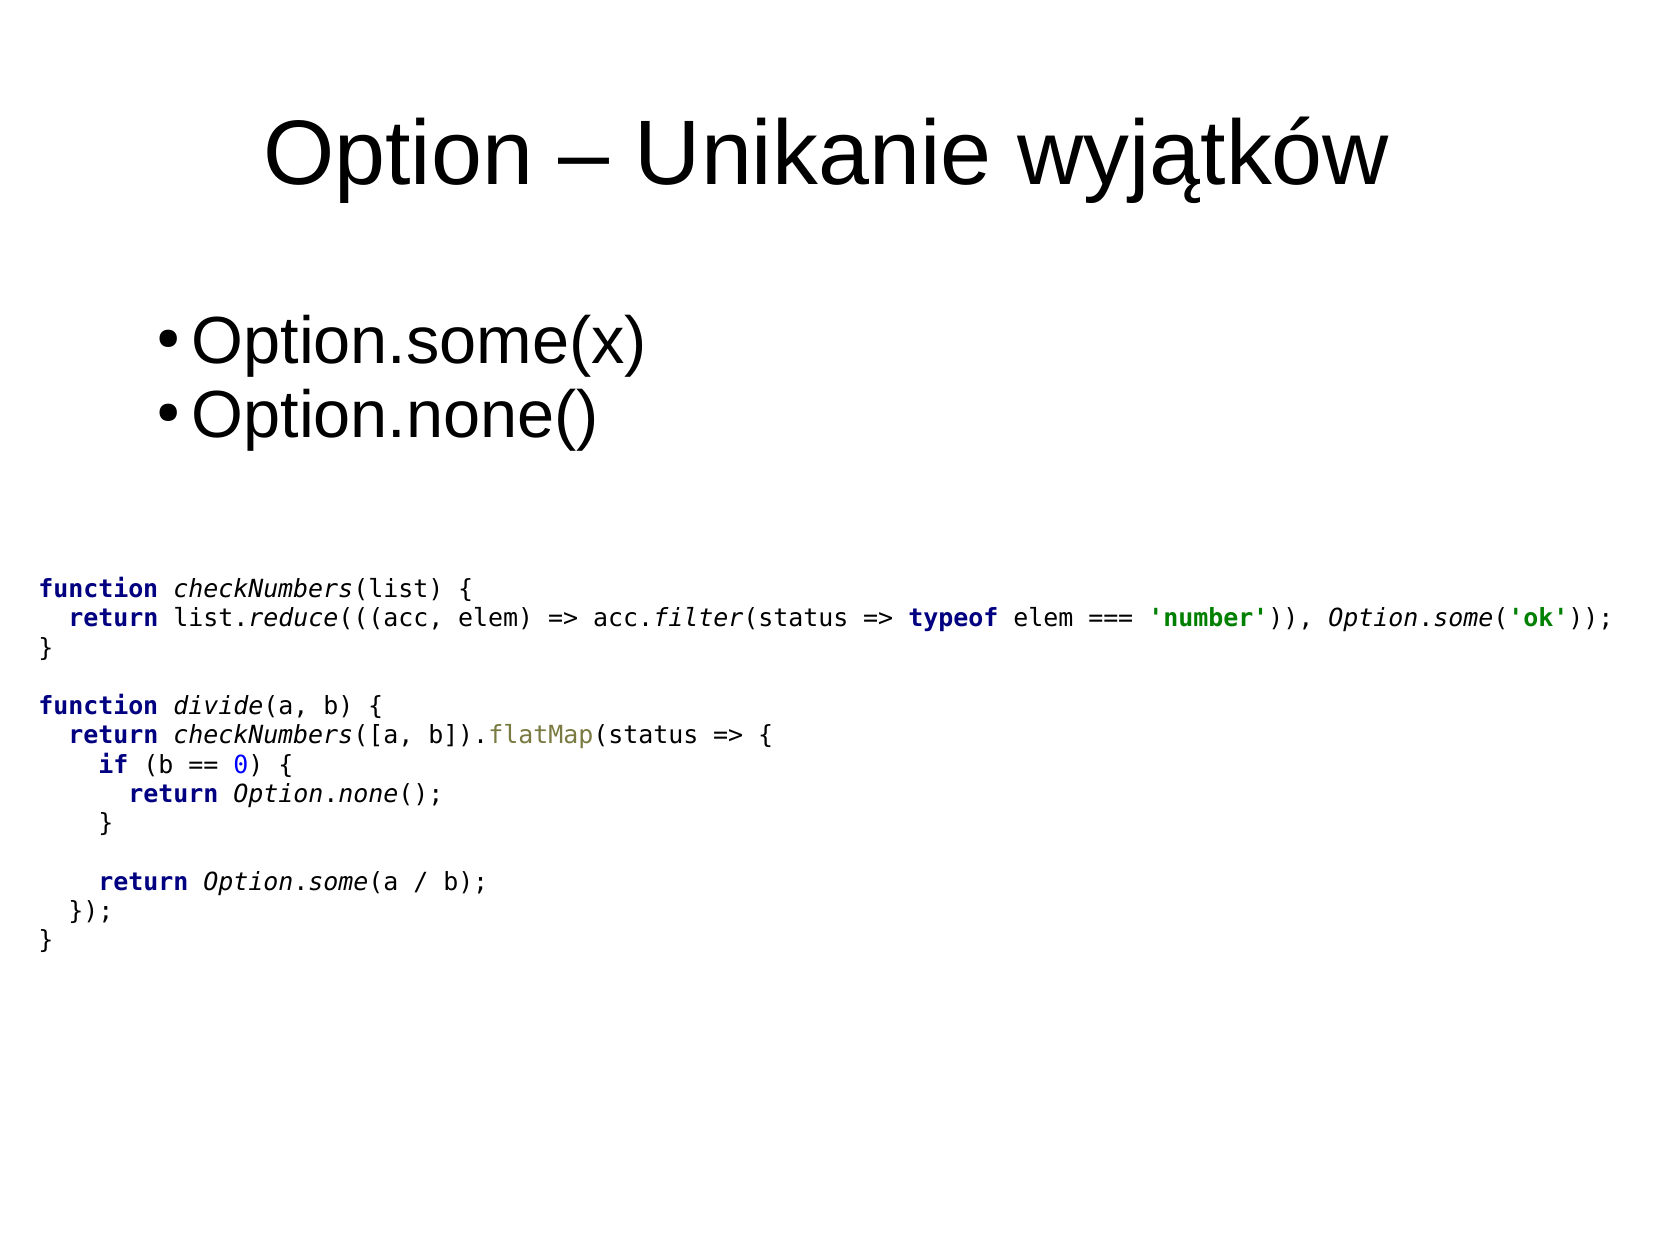

# Option – Unikanie wyjątków
Option.some(x)
Option.none()
function checkNumbers(list) {
 return list.reduce(((acc, elem) => acc.filter(status => typeof elem === 'number')), Option.some('ok'));
}
function divide(a, b) {
 return checkNumbers([a, b]).flatMap(status => {
 if (b == 0) {
 return Option.none();
 }
 return Option.some(a / b);
 });
}